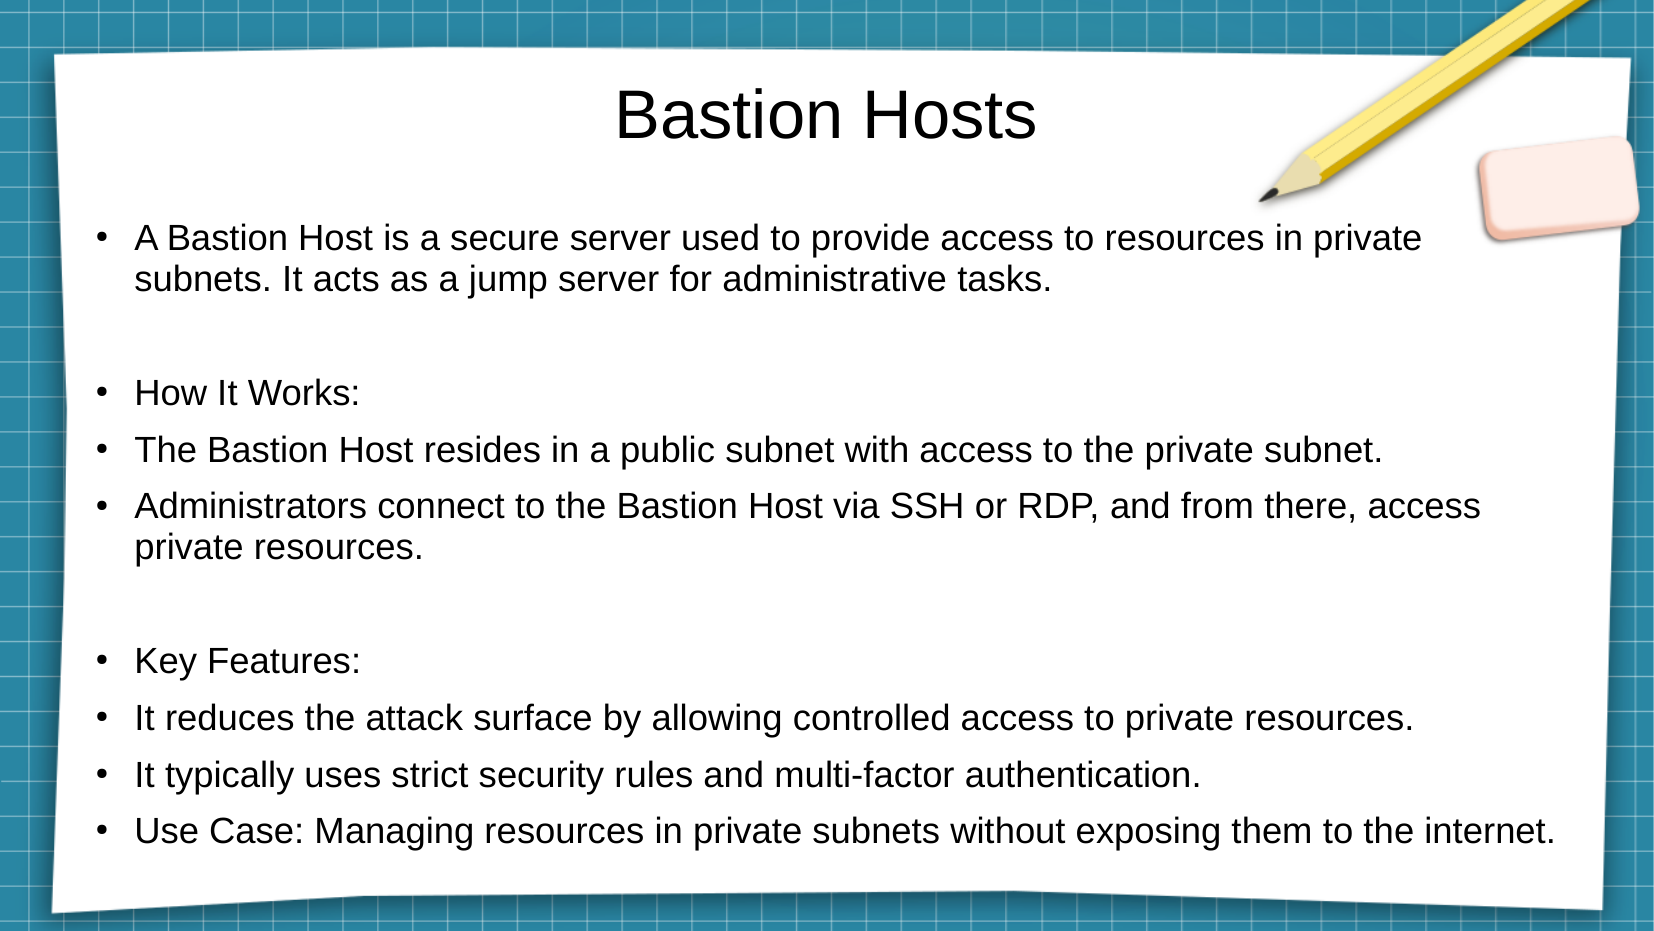

# Bastion Hosts
A Bastion Host is a secure server used to provide access to resources in private subnets. It acts as a jump server for administrative tasks.
How It Works:
The Bastion Host resides in a public subnet with access to the private subnet.
Administrators connect to the Bastion Host via SSH or RDP, and from there, access private resources.
Key Features:
It reduces the attack surface by allowing controlled access to private resources.
It typically uses strict security rules and multi-factor authentication.
Use Case: Managing resources in private subnets without exposing them to the internet.